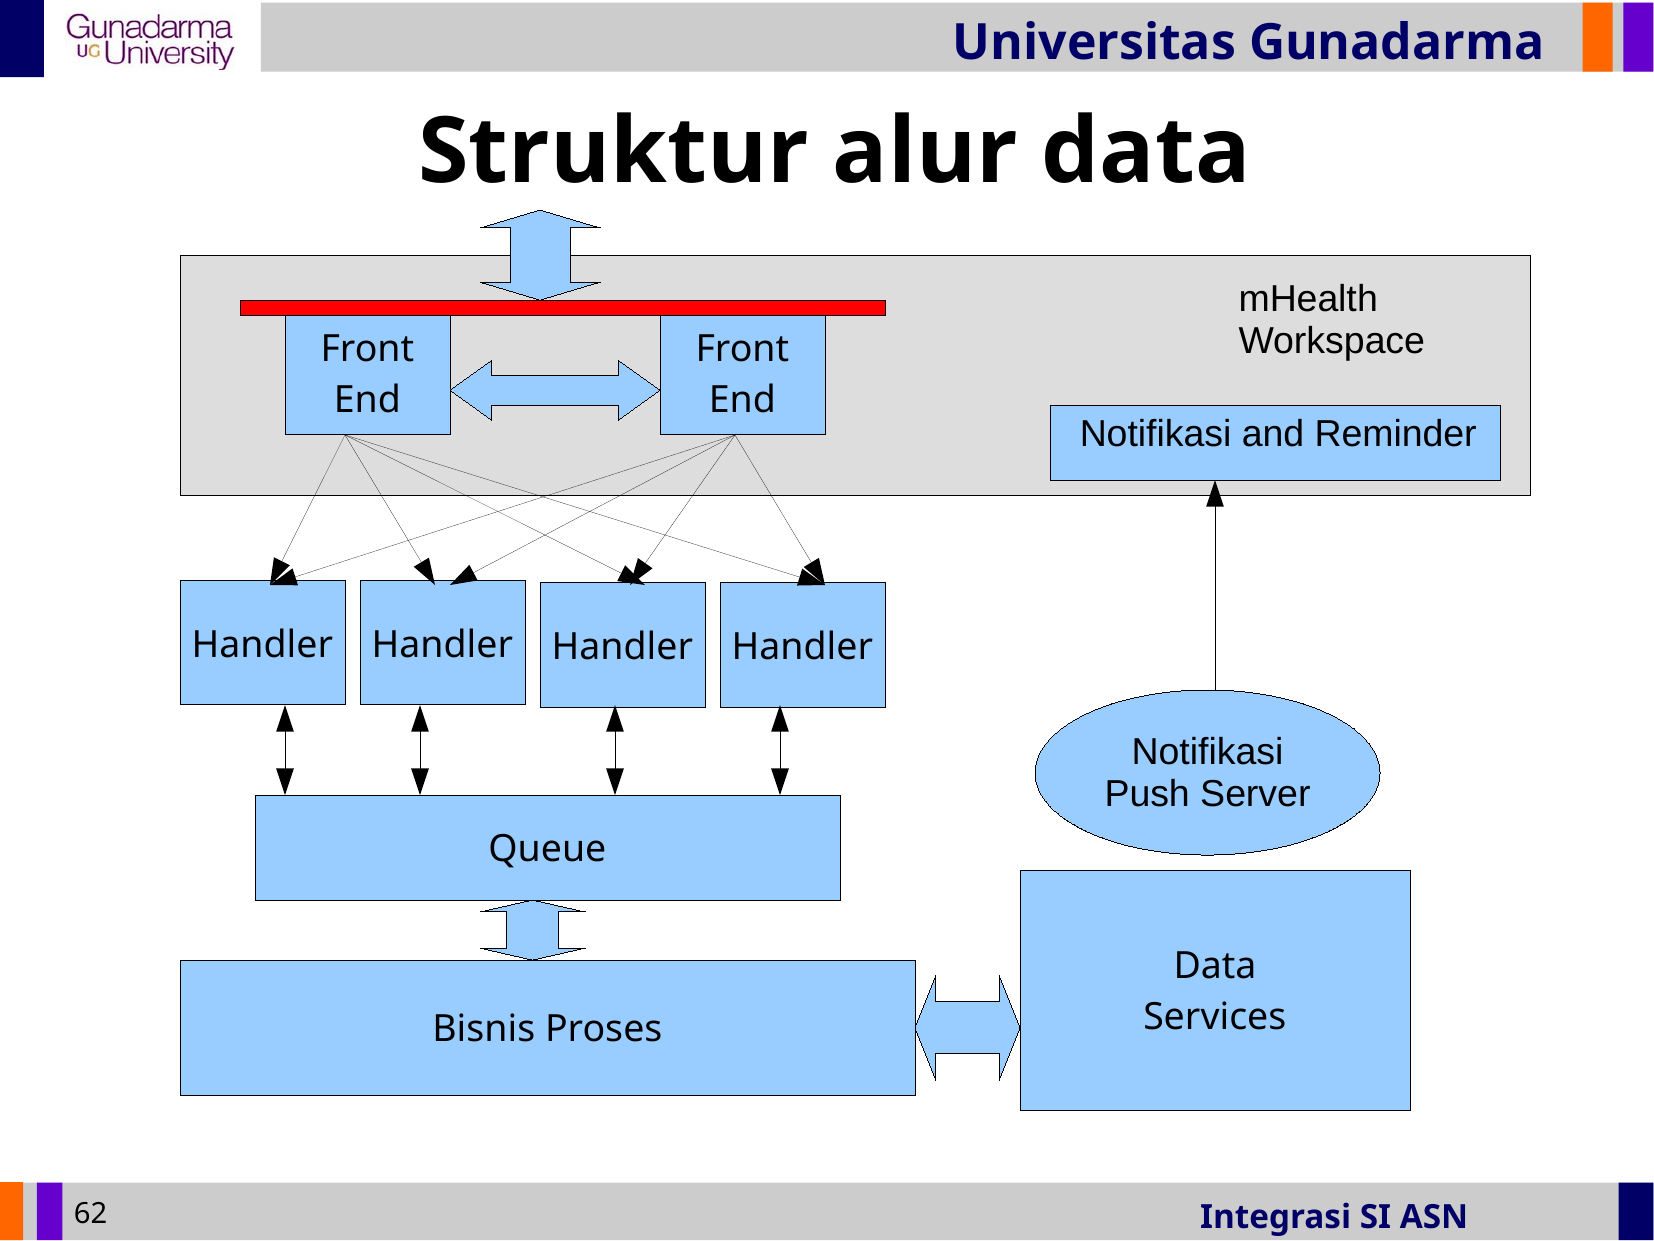

# Struktur alur data
mHealth
Workspace
Front
End
Front
End
Notifikasi and Reminder
Handler
Handler
Handler
Handler
Notifikasi
Push Server
Queue
Data
Services
Bisnis Proses